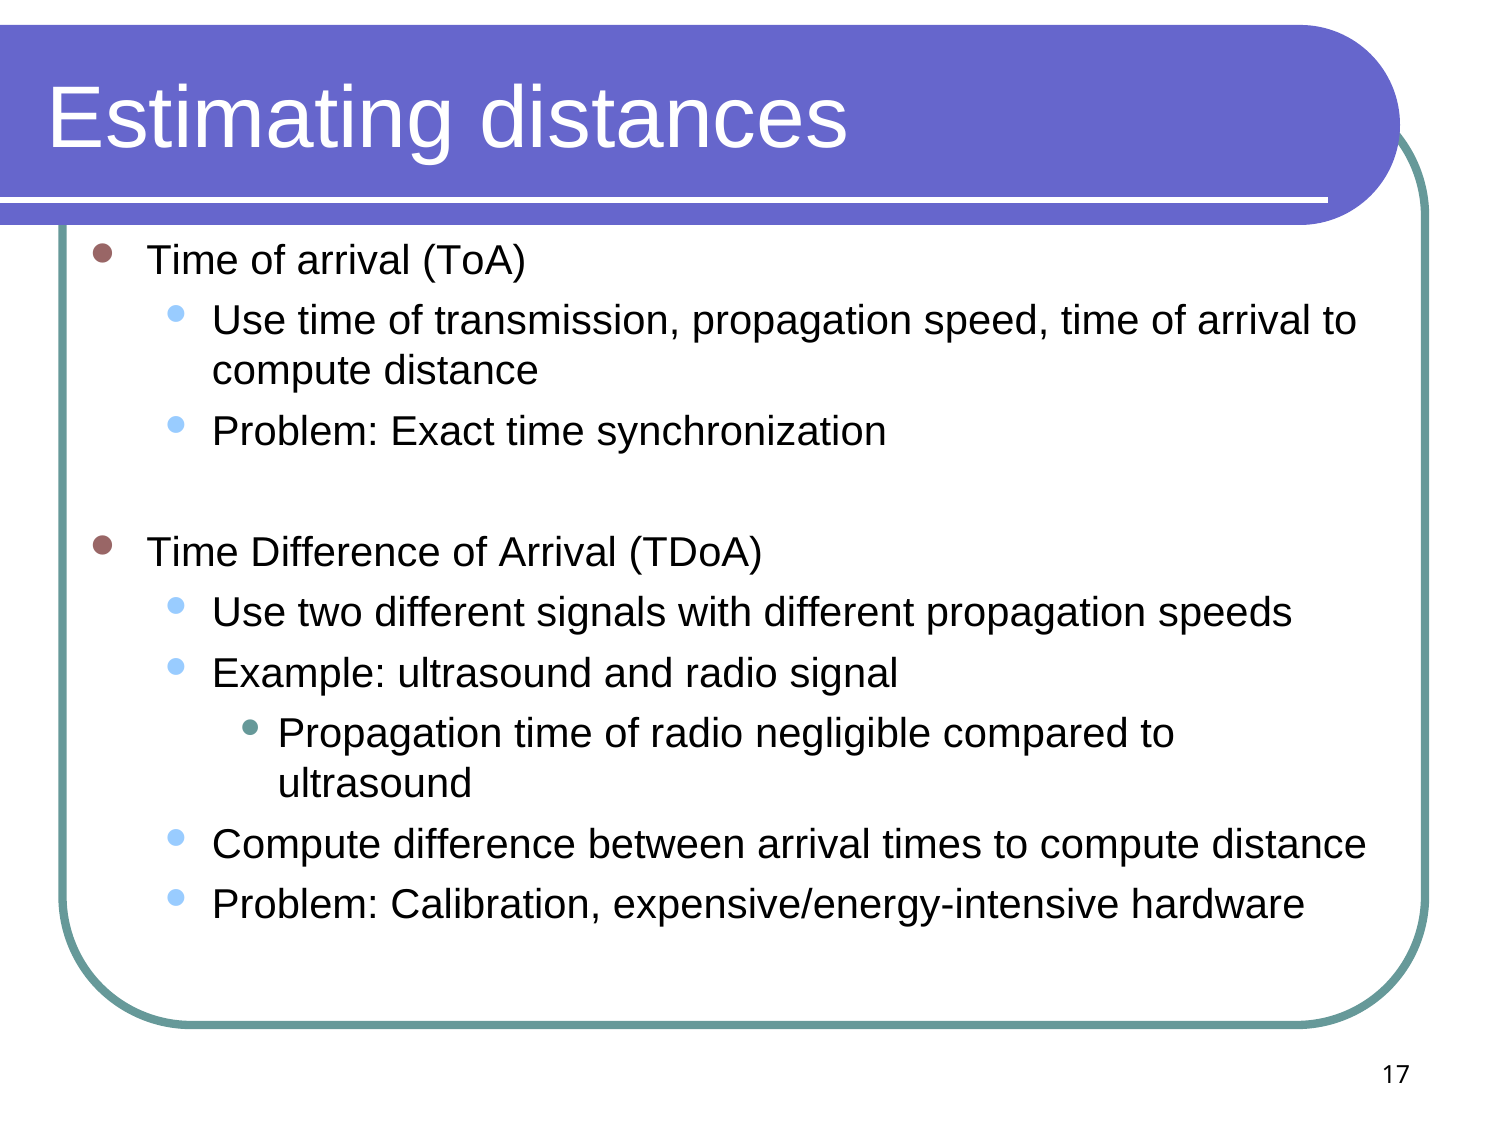

# Estimating distances
Time of arrival (ToA)
Use time of transmission, propagation speed, time of arrival to compute distance
Problem: Exact time synchronization
Time Difference of Arrival (TDoA)
Use two different signals with different propagation speeds
Example: ultrasound and radio signal
Propagation time of radio negligible compared to ultrasound
Compute difference between arrival times to compute distance
Problem: Calibration, expensive/energy-intensive hardware